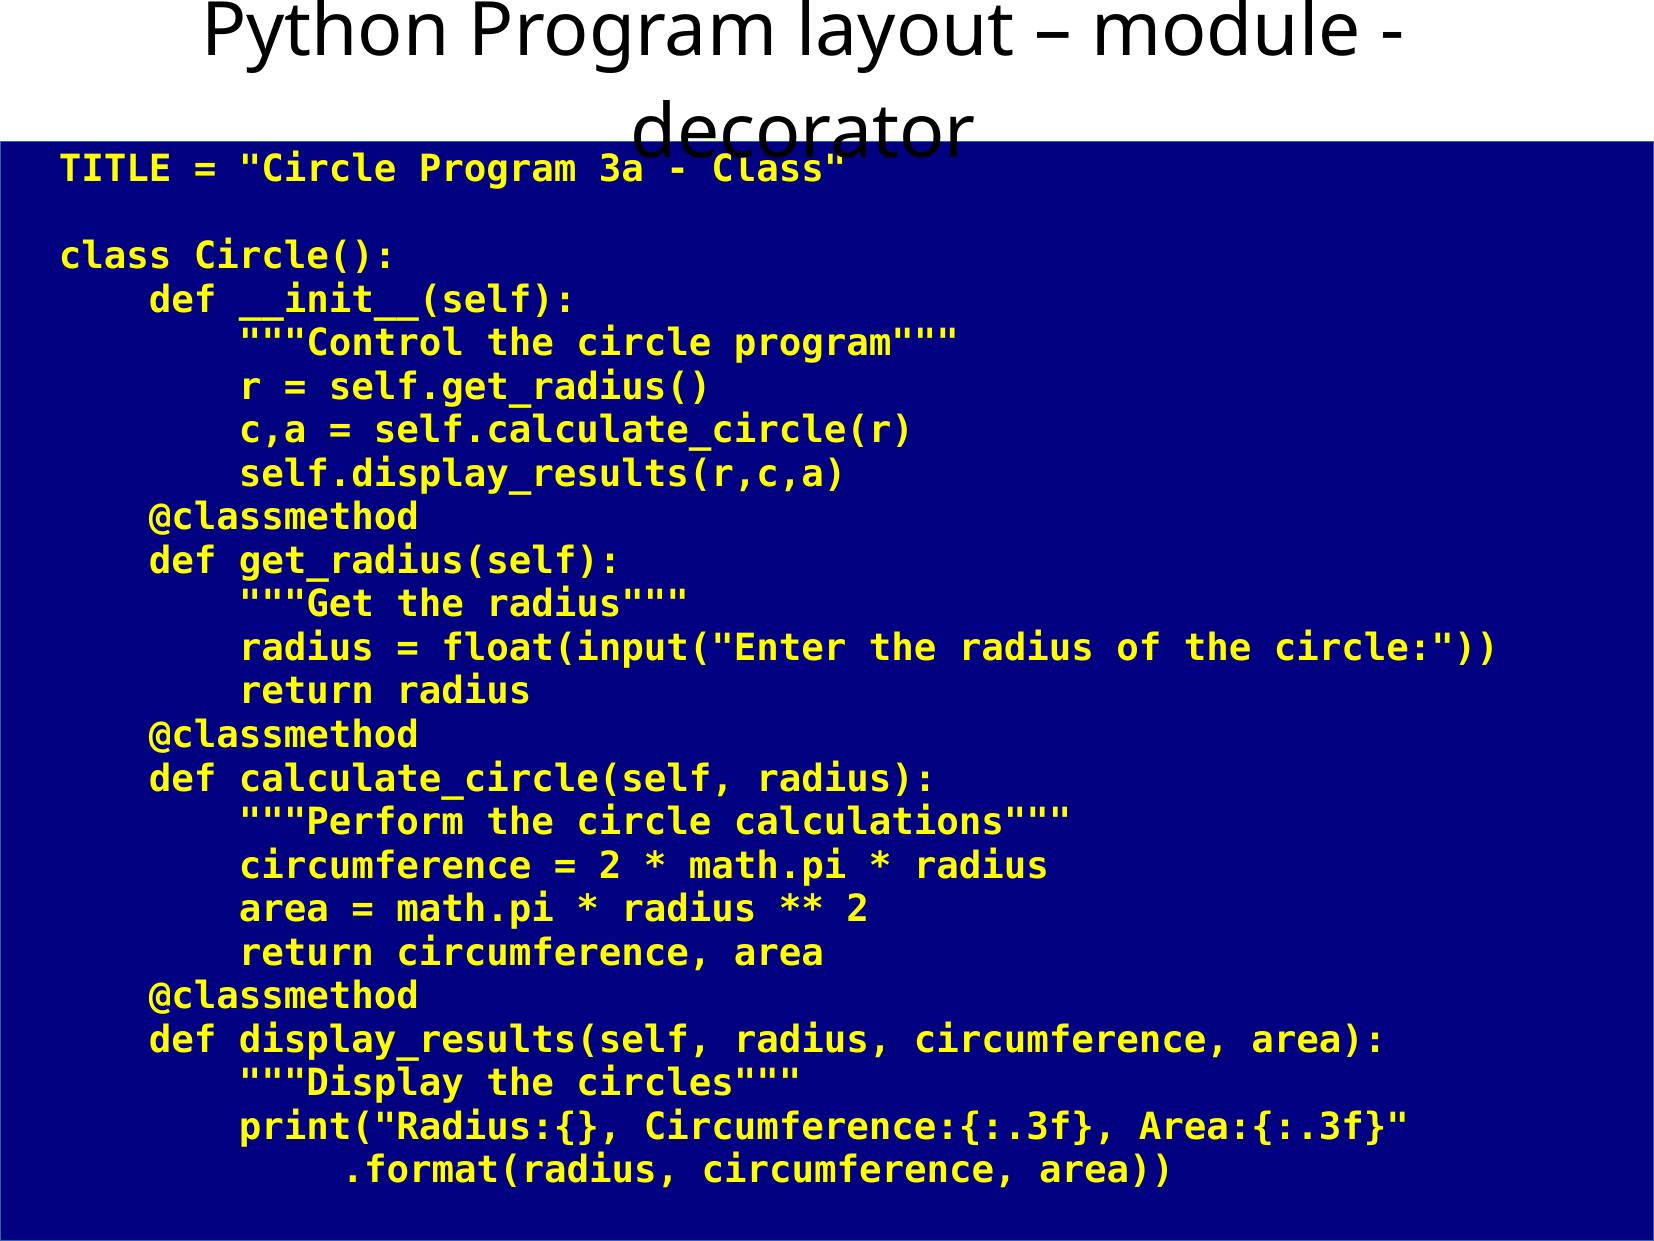

Python Program layout – module - decorator
TITLE = "Circle Program 3a - Class"
class Circle():
 def __init__(self):
 """Control the circle program"""
 r = self.get_radius()
 c,a = self.calculate_circle(r)
 self.display_results(r,c,a)
 @classmethod
 def get_radius(self):
 """Get the radius"""
 radius = float(input("Enter the radius of the circle:"))
 return radius
 @classmethod
 def calculate_circle(self, radius):
 """Perform the circle calculations"""
 circumference = 2 * math.pi * radius
 area = math.pi * radius ** 2
 return circumference, area
 @classmethod
 def display_results(self, radius, circumference, area):
 """Display the circles"""
 print("Radius:{}, Circumference:{:.3f}, Area:{:.3f}"
		 .format(radius, circumference, area))
# lsusb